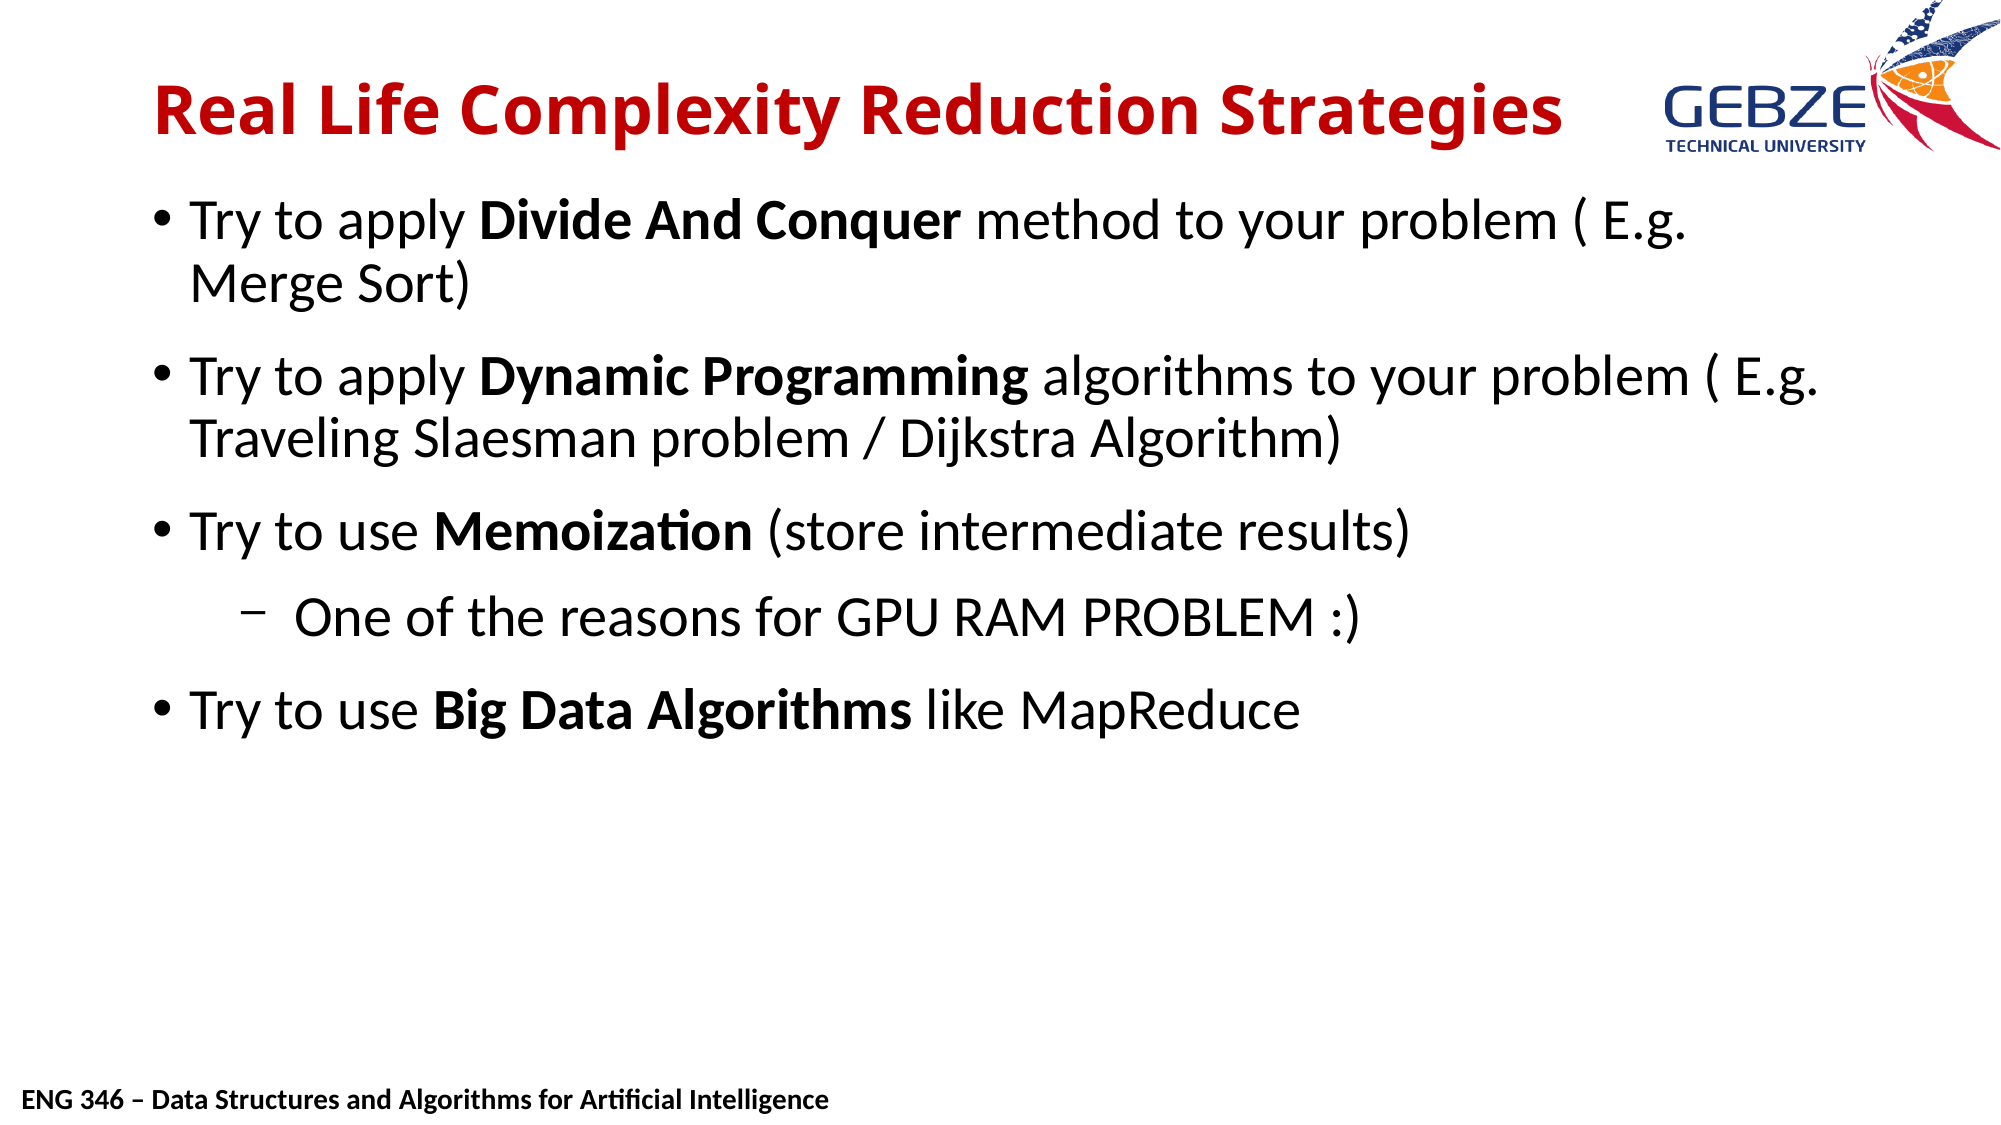

# Real Life Complexity Reduction Strategies
Try to apply Divide And Conquer method to your problem ( E.g. Merge Sort)
Try to apply Dynamic Programming algorithms to your problem ( E.g. Traveling Slaesman problem / Dijkstra Algorithm)
Try to use Memoization (store intermediate results)
One of the reasons for GPU RAM PROBLEM :)
Try to use Big Data Algorithms like MapReduce